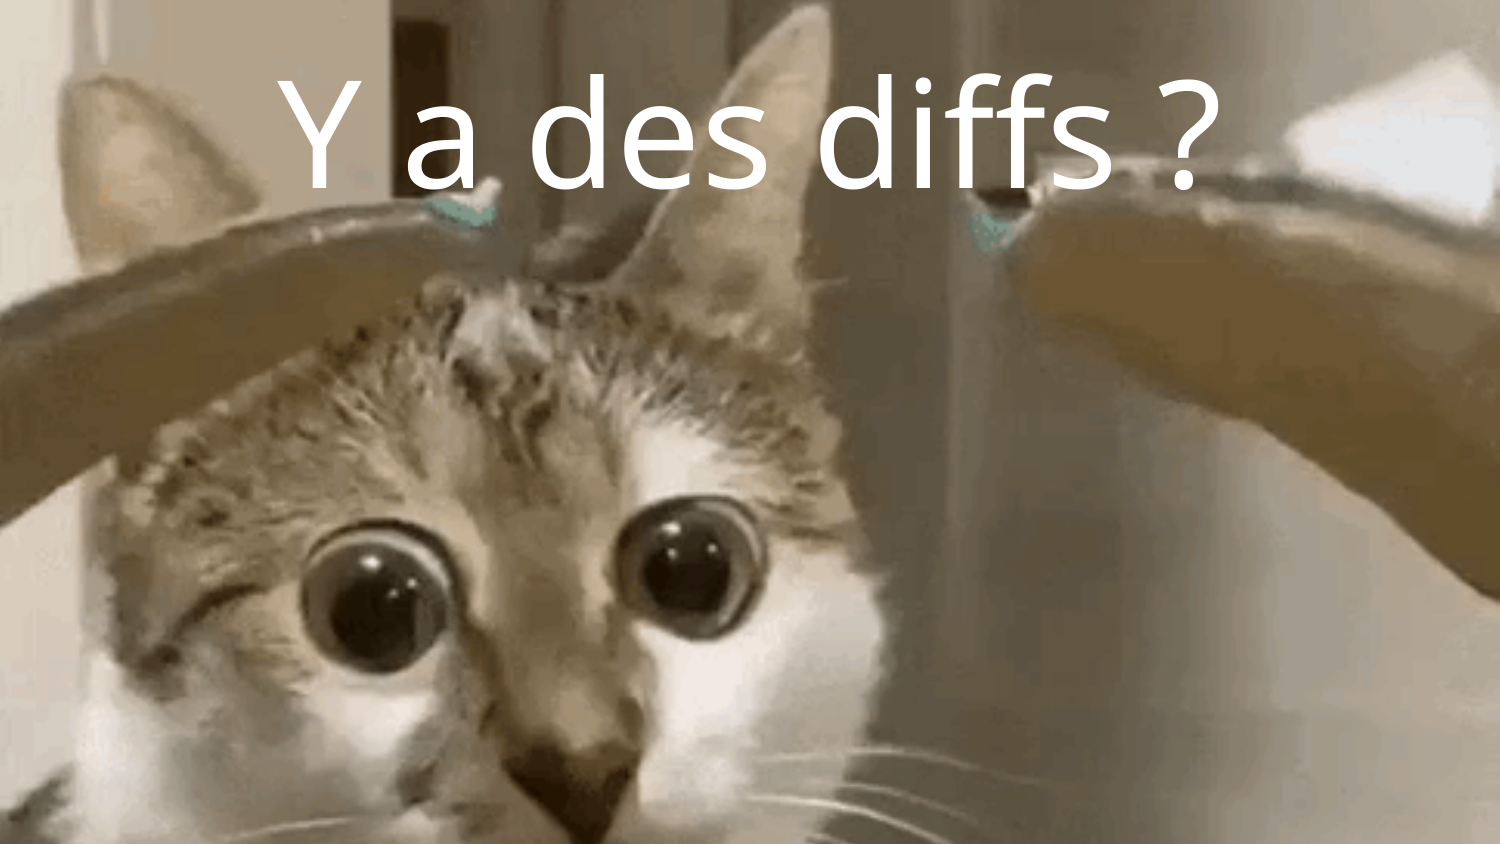

Y a des diffs ?
# Et voilà !